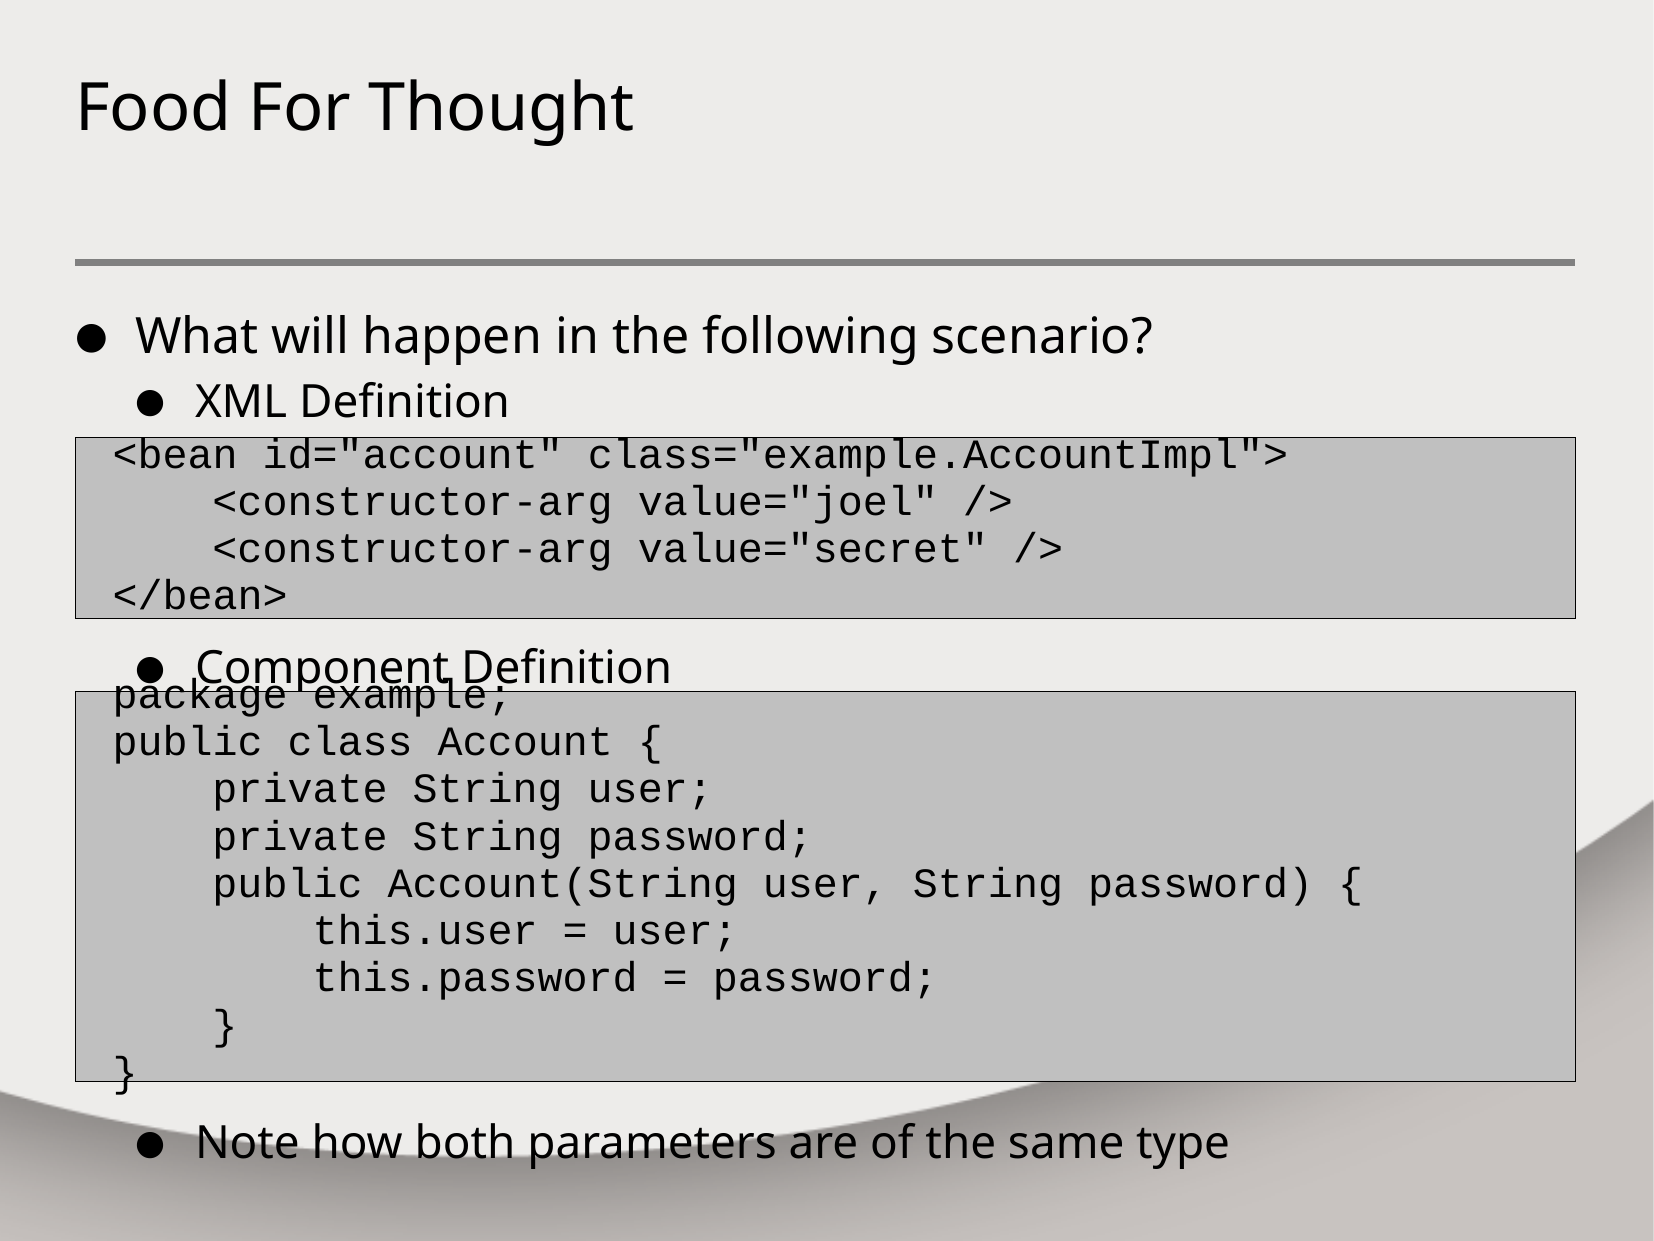

# Food For Thought
What will happen in the following scenario?
XML Definition
Component Definition
Note how both parameters are of the same type
<bean id="account" class="example.AccountImpl">
 <constructor-arg value="joel" />
 <constructor-arg value="secret" />
</bean>
package example;
public class Account {
 private String user;
 private String password;
 public Account(String user, String password) {
 this.user = user;
 this.password = password;
 }
}